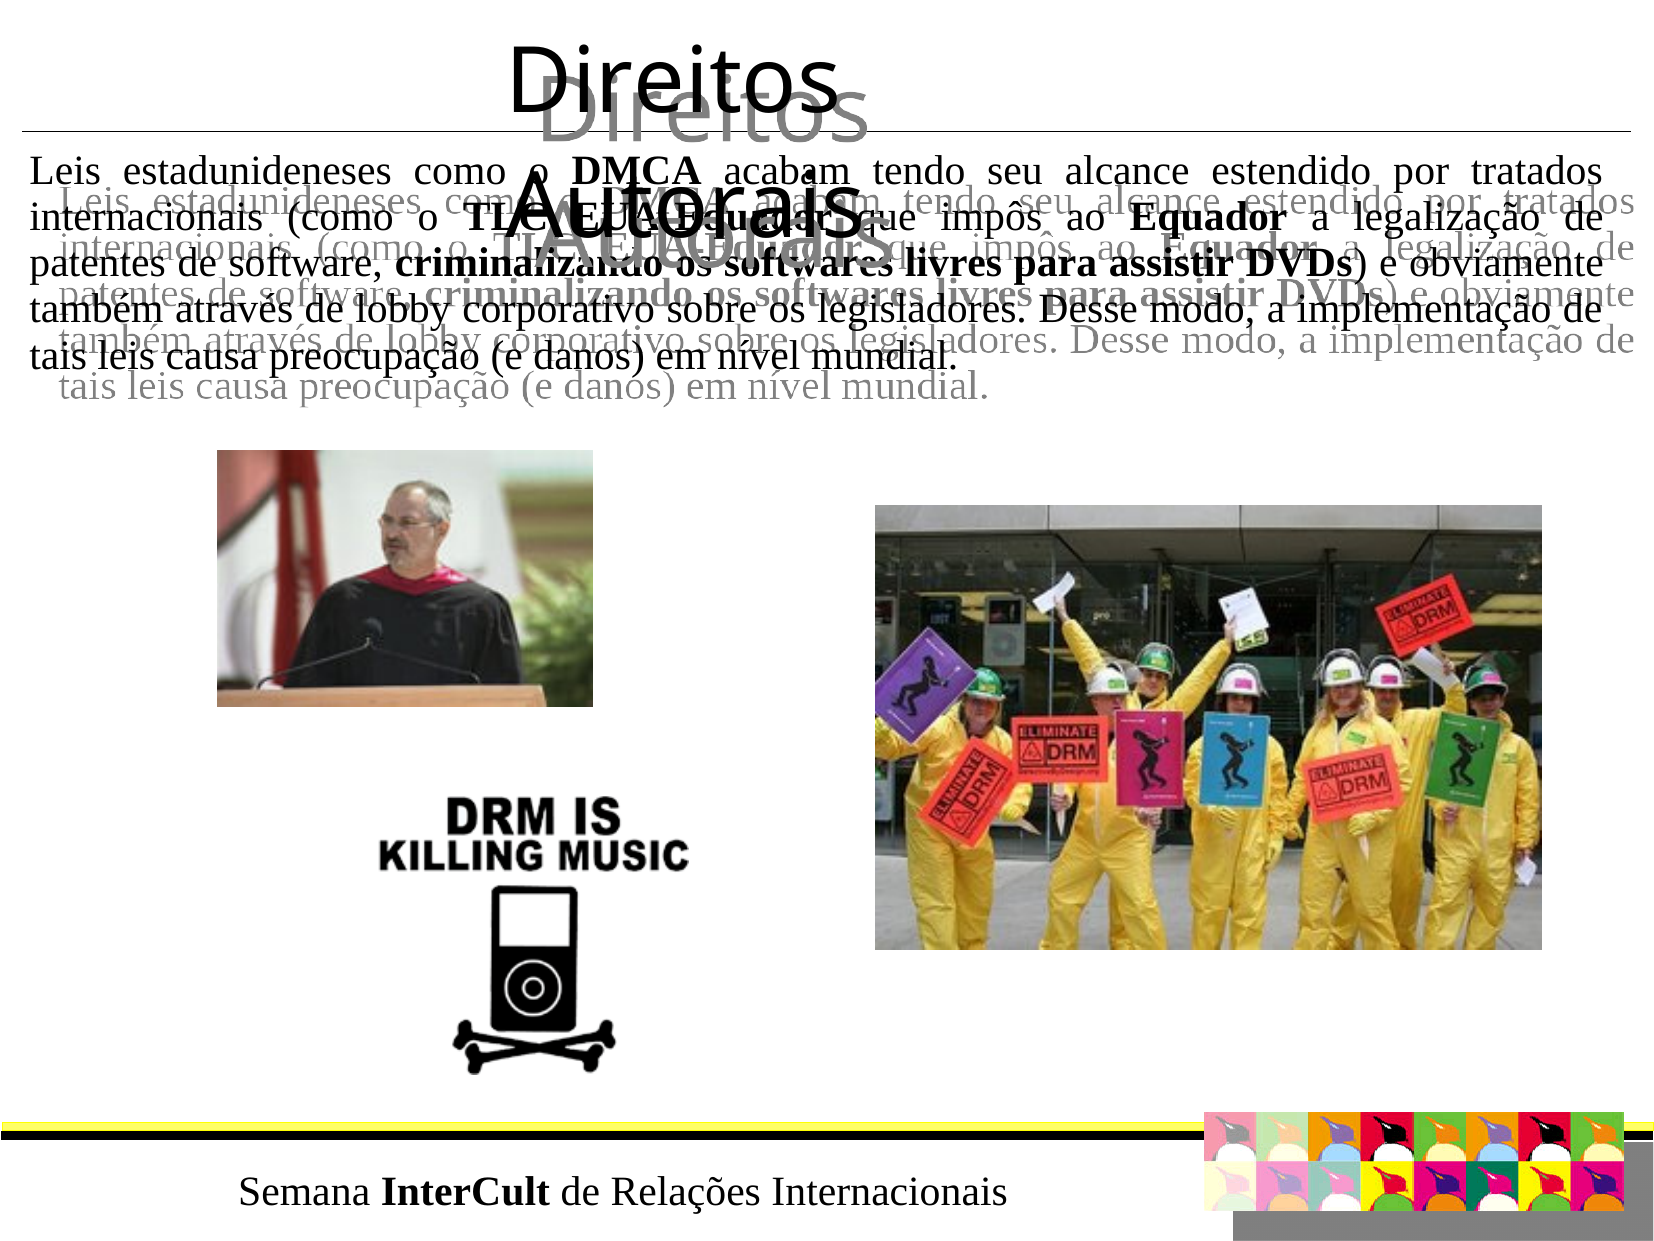

Direitos Autorais
Leis estadunideneses como o DMCA acabam tendo seu alcance estendido por tratados internacionais (como o TLC EUA-Equador que impôs ao Equador a legalização de patentes de software, criminalizando os softwares livres para assistir DVDs) e obviamente também através de lobby corporativo sobre os legisladores. Desse modo, a implementação de tais leis causa preocupação (e danos) em nível mundial.
Semana InterCult de Relações Internacionais